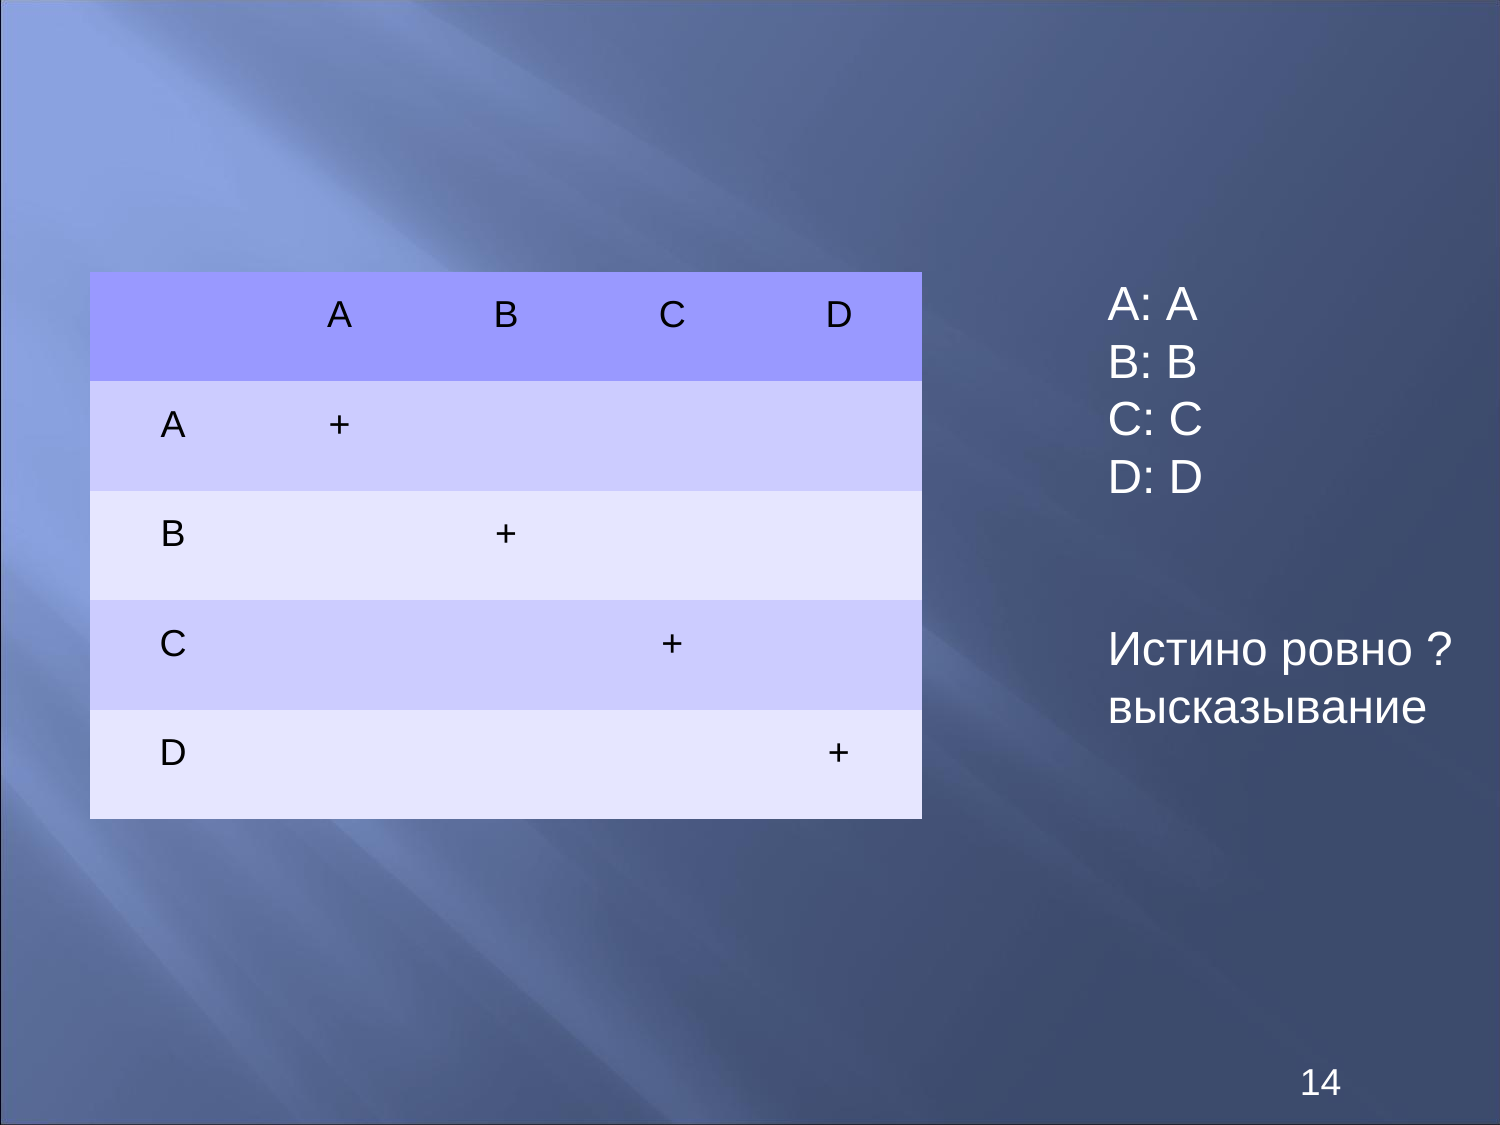

#
A: A
B: B
C: C
D: D
Истино ровно ? высказывание
| | A | B | C | D |
| --- | --- | --- | --- | --- |
| A | + | | | |
| B | | + | | |
| C | | | + | |
| D | | | | + |
14